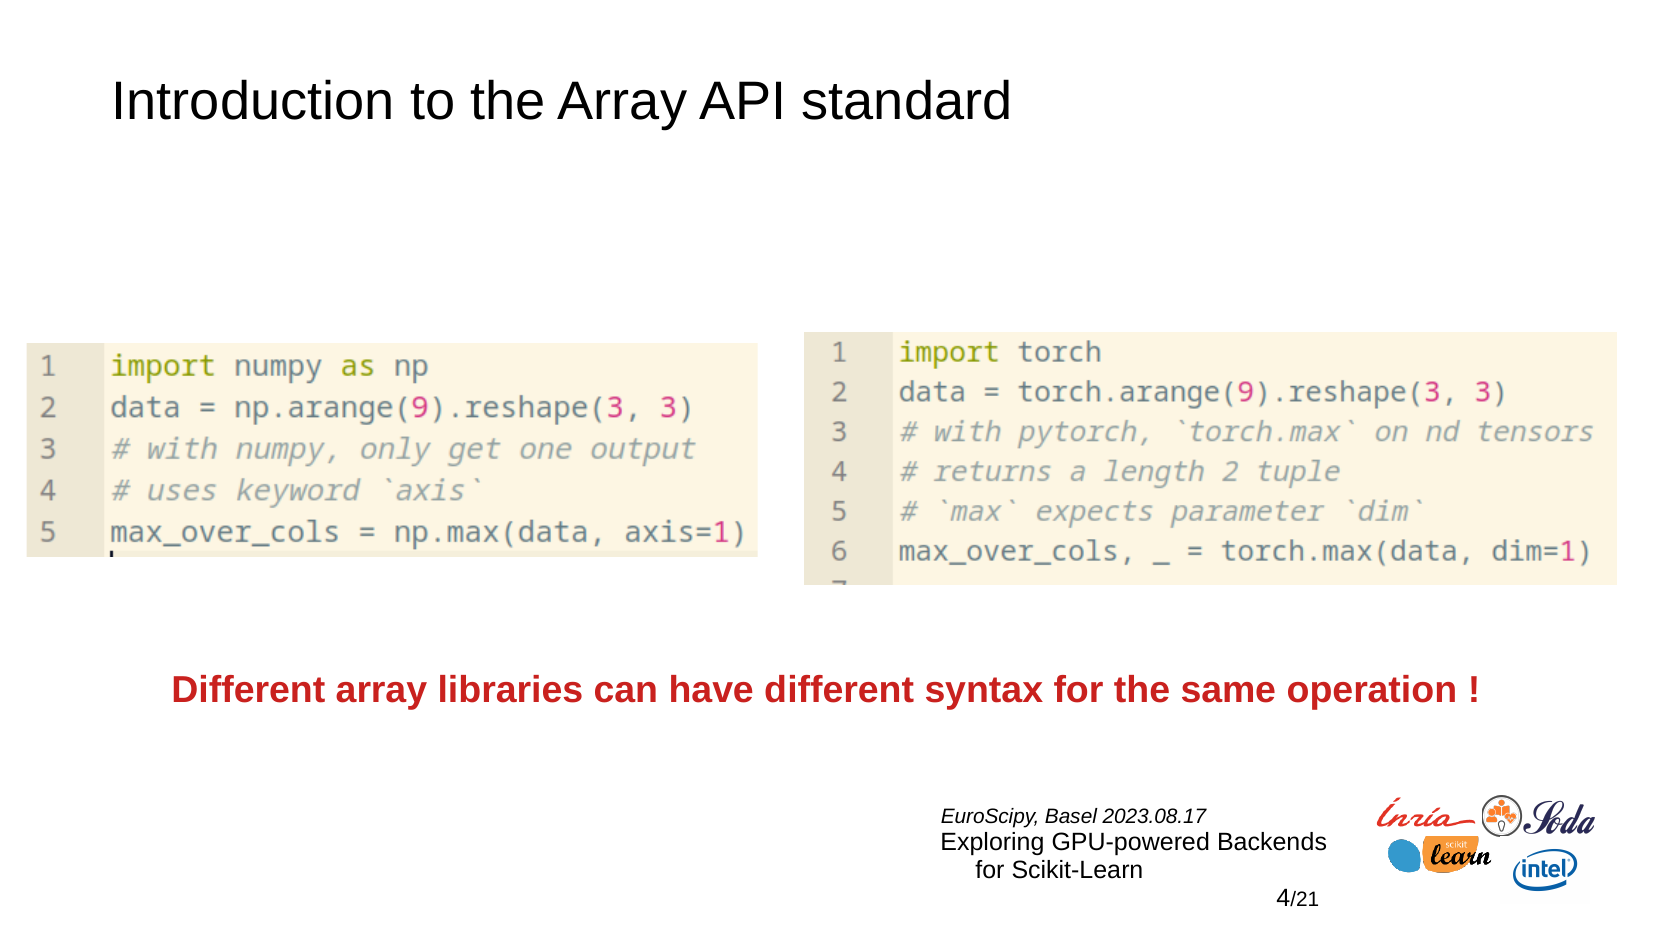

Introduction to the Array API standard
Different array libraries can have different syntax for the same operation !
 EuroScipy, Basel 2023.08.17
 Exploring GPU-powered Backends
 for Scikit-Learn
 4/21